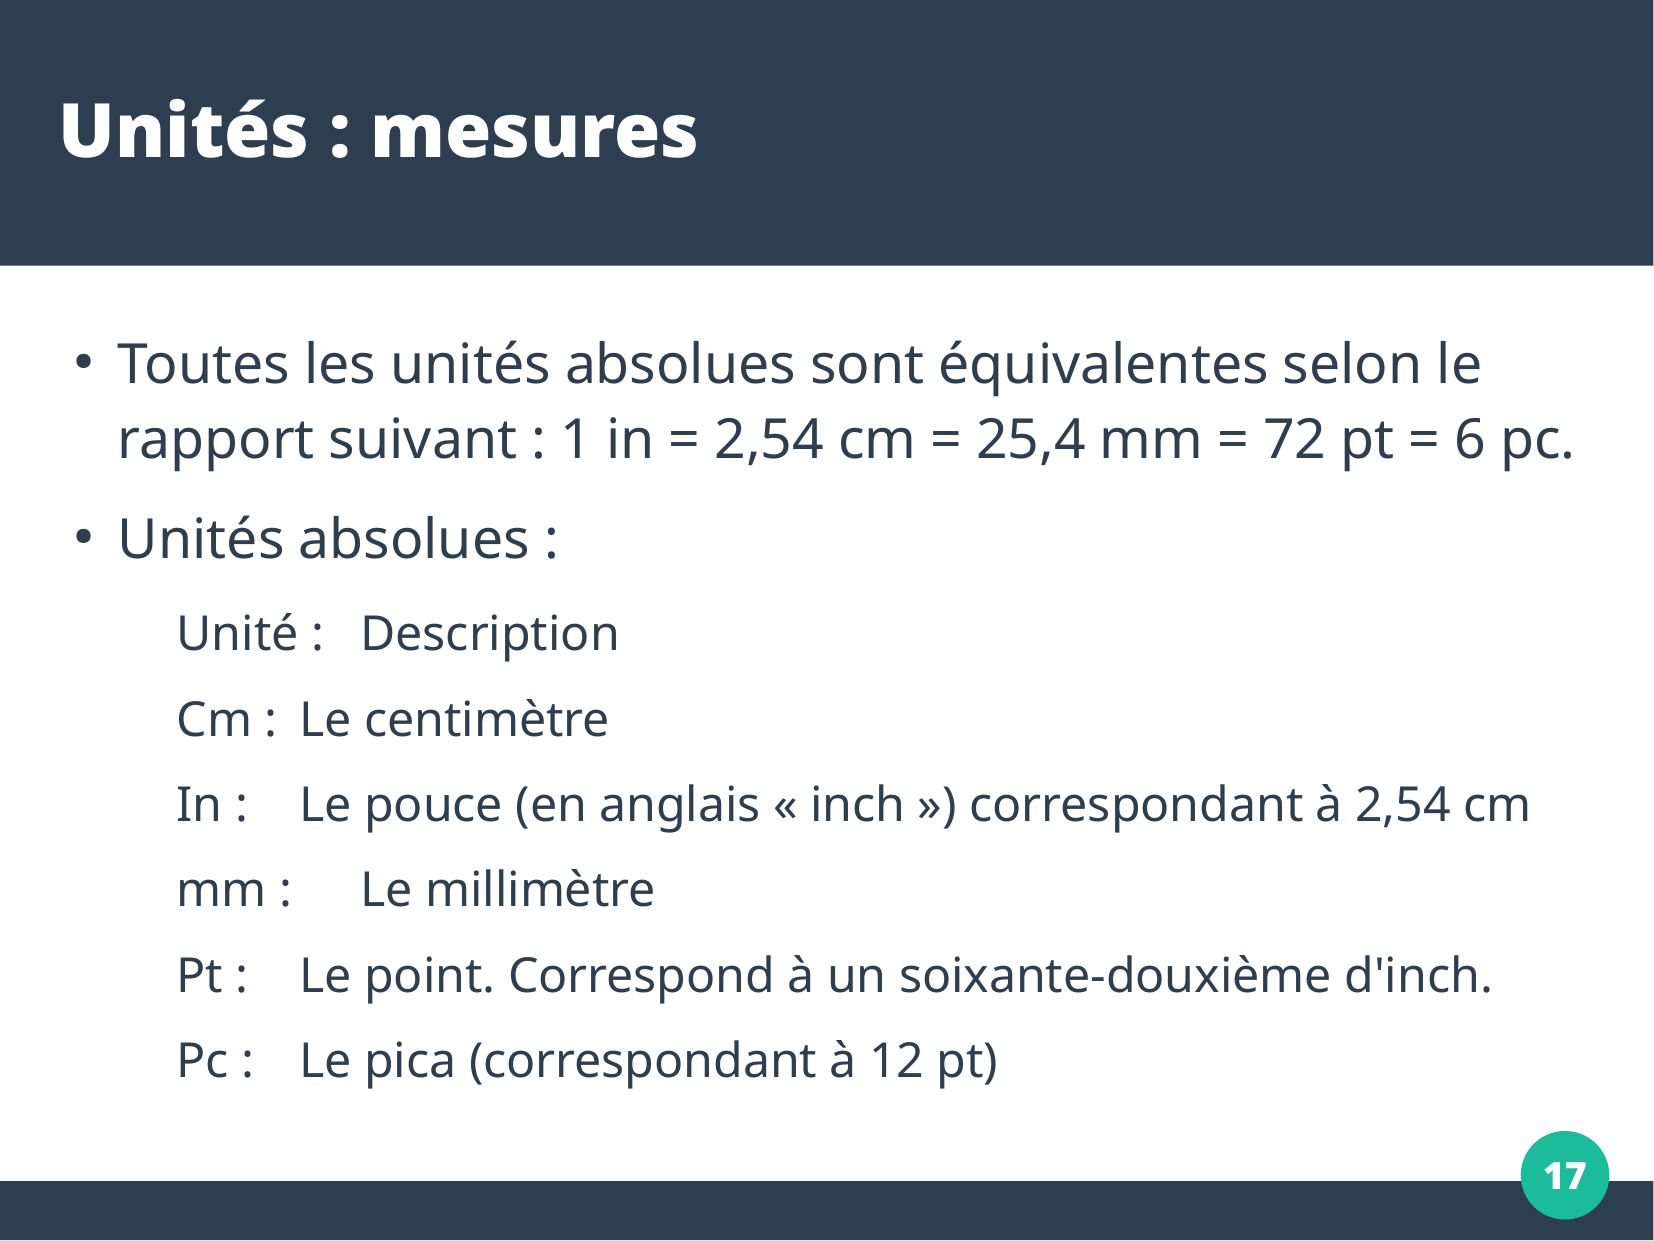

# Unités : mesures
Toutes les unités absolues sont équivalentes selon le rapport suivant : 1 in = 2,54 cm = 25,4 mm = 72 pt = 6 pc.
Unités absolues :
Unité : 	Description
Cm : 	Le centimètre
In : 	Le pouce (en anglais « inch ») correspondant à 2,54 cm
mm : 	Le millimètre
Pt : 	Le point. Correspond à un soixante-douxième d'inch.
Pc : 	Le pica (correspondant à 12 pt)
17